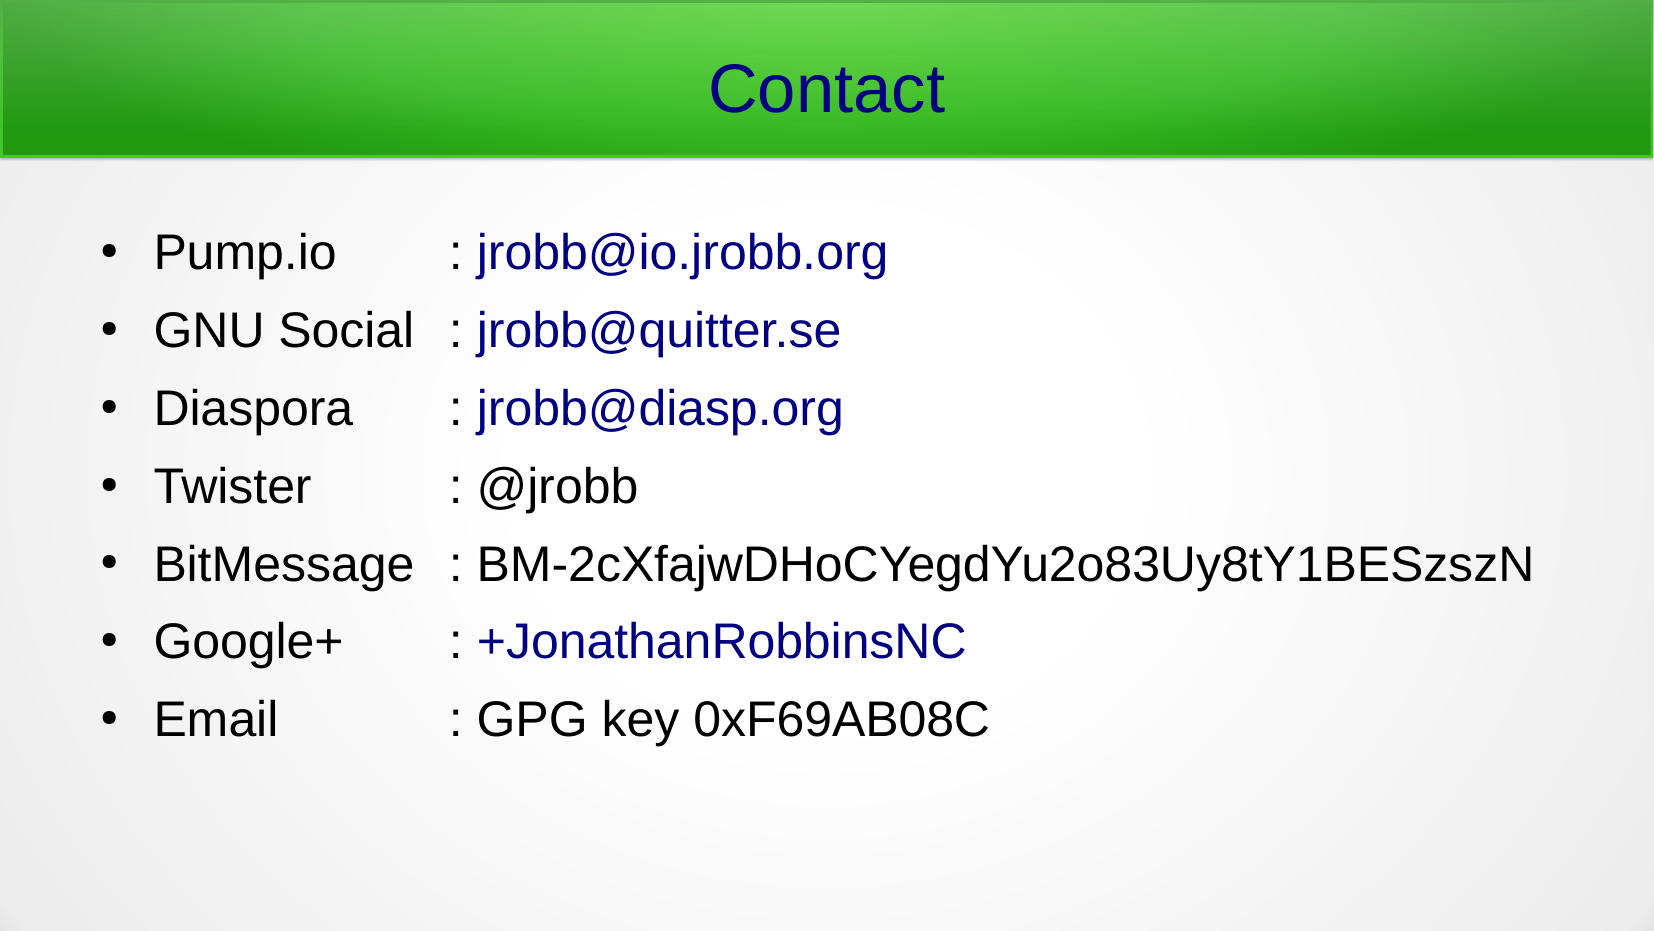

# Contact
Pump.io 		: jrobb@io.jrobb.org
GNU Social 	: jrobb@quitter.se
Diaspora 		: jrobb@diasp.org
Twister		: @jrobb
BitMessage	: BM-2cXfajwDHoCYegdYu2o83Uy8tY1BESzszN
Google+		: +JonathanRobbinsNC
Email			: GPG key 0xF69AB08C